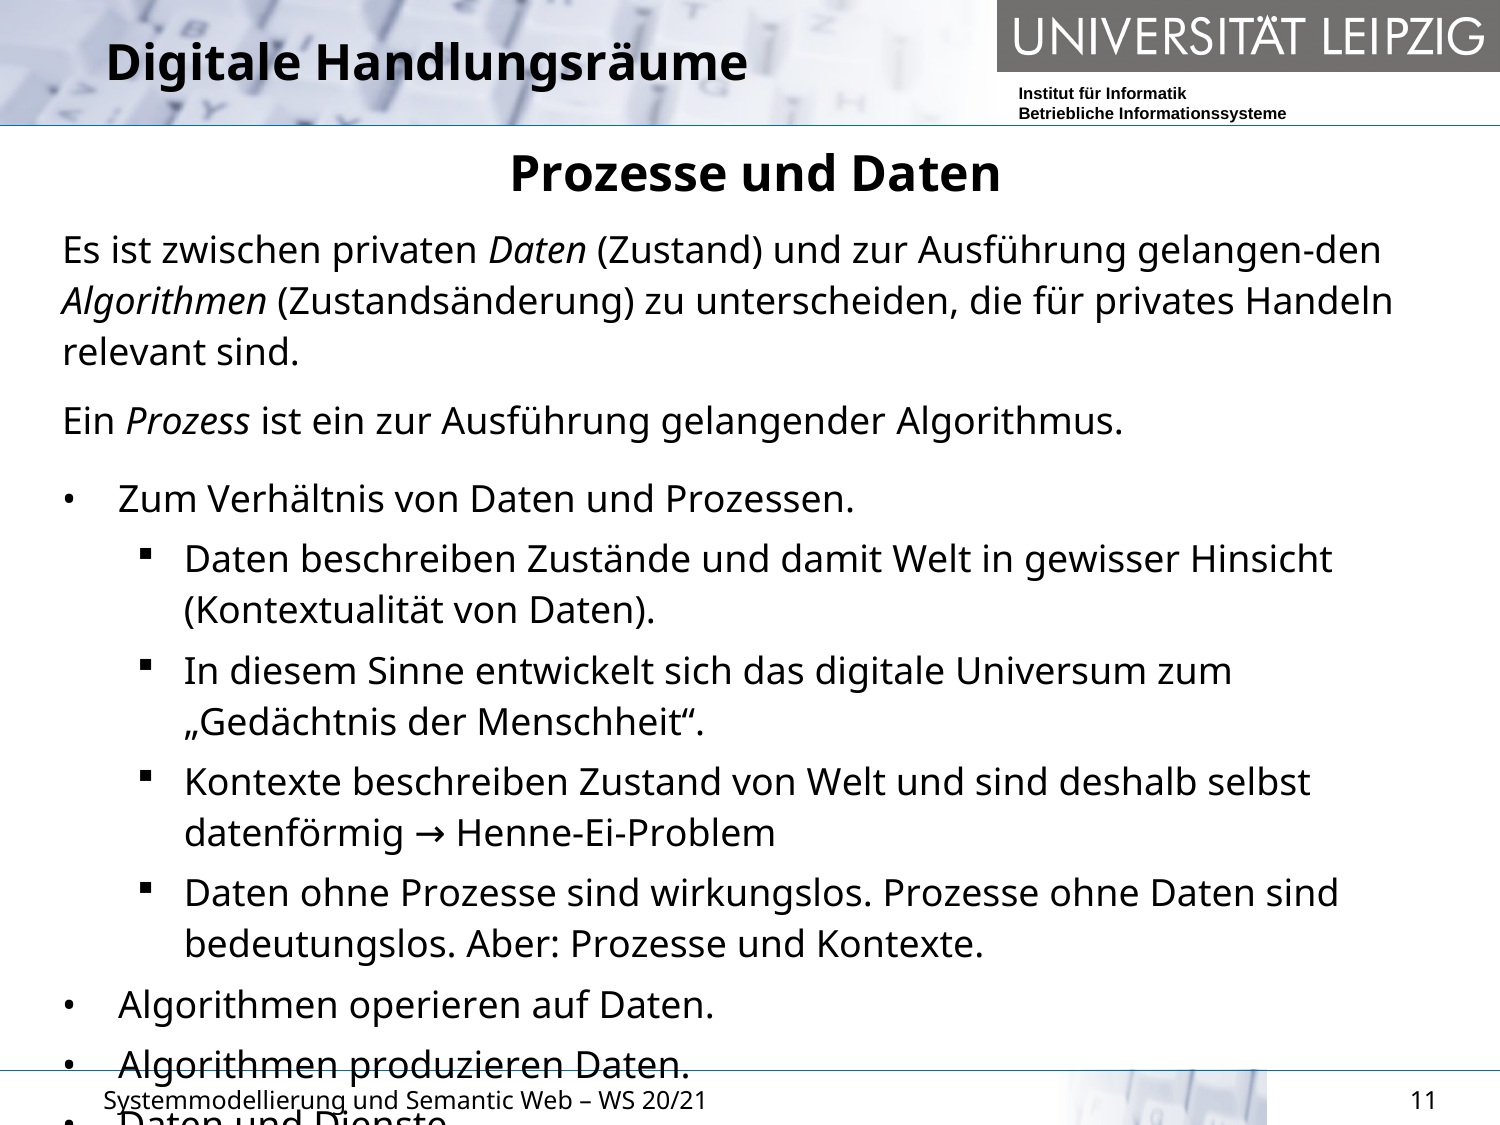

Digitale Handlungsräume
# Prozesse und Daten
Es ist zwischen privaten Daten (Zustand) und zur Ausführung gelangen-den Algorithmen (Zustandsänderung) zu unterscheiden, die für privates Handeln relevant sind.
Ein Prozess ist ein zur Ausführung gelangender Algorithmus.
Zum Verhältnis von Daten und Prozessen.
Daten beschreiben Zustände und damit Welt in gewisser Hinsicht (Kontextualität von Daten).
In diesem Sinne entwickelt sich das digitale Universum zum „Gedächtnis der Menschheit“.
Kontexte beschreiben Zustand von Welt und sind deshalb selbst datenförmig → Henne-Ei-Problem
Daten ohne Prozesse sind wirkungslos. Prozesse ohne Daten sind bedeutungslos. Aber: Prozesse und Kontexte.
Algorithmen operieren auf Daten.
Algorithmen produzieren Daten.
Daten und Dienste.
Systemmodellierung und Semantic Web – WS 20/21
11